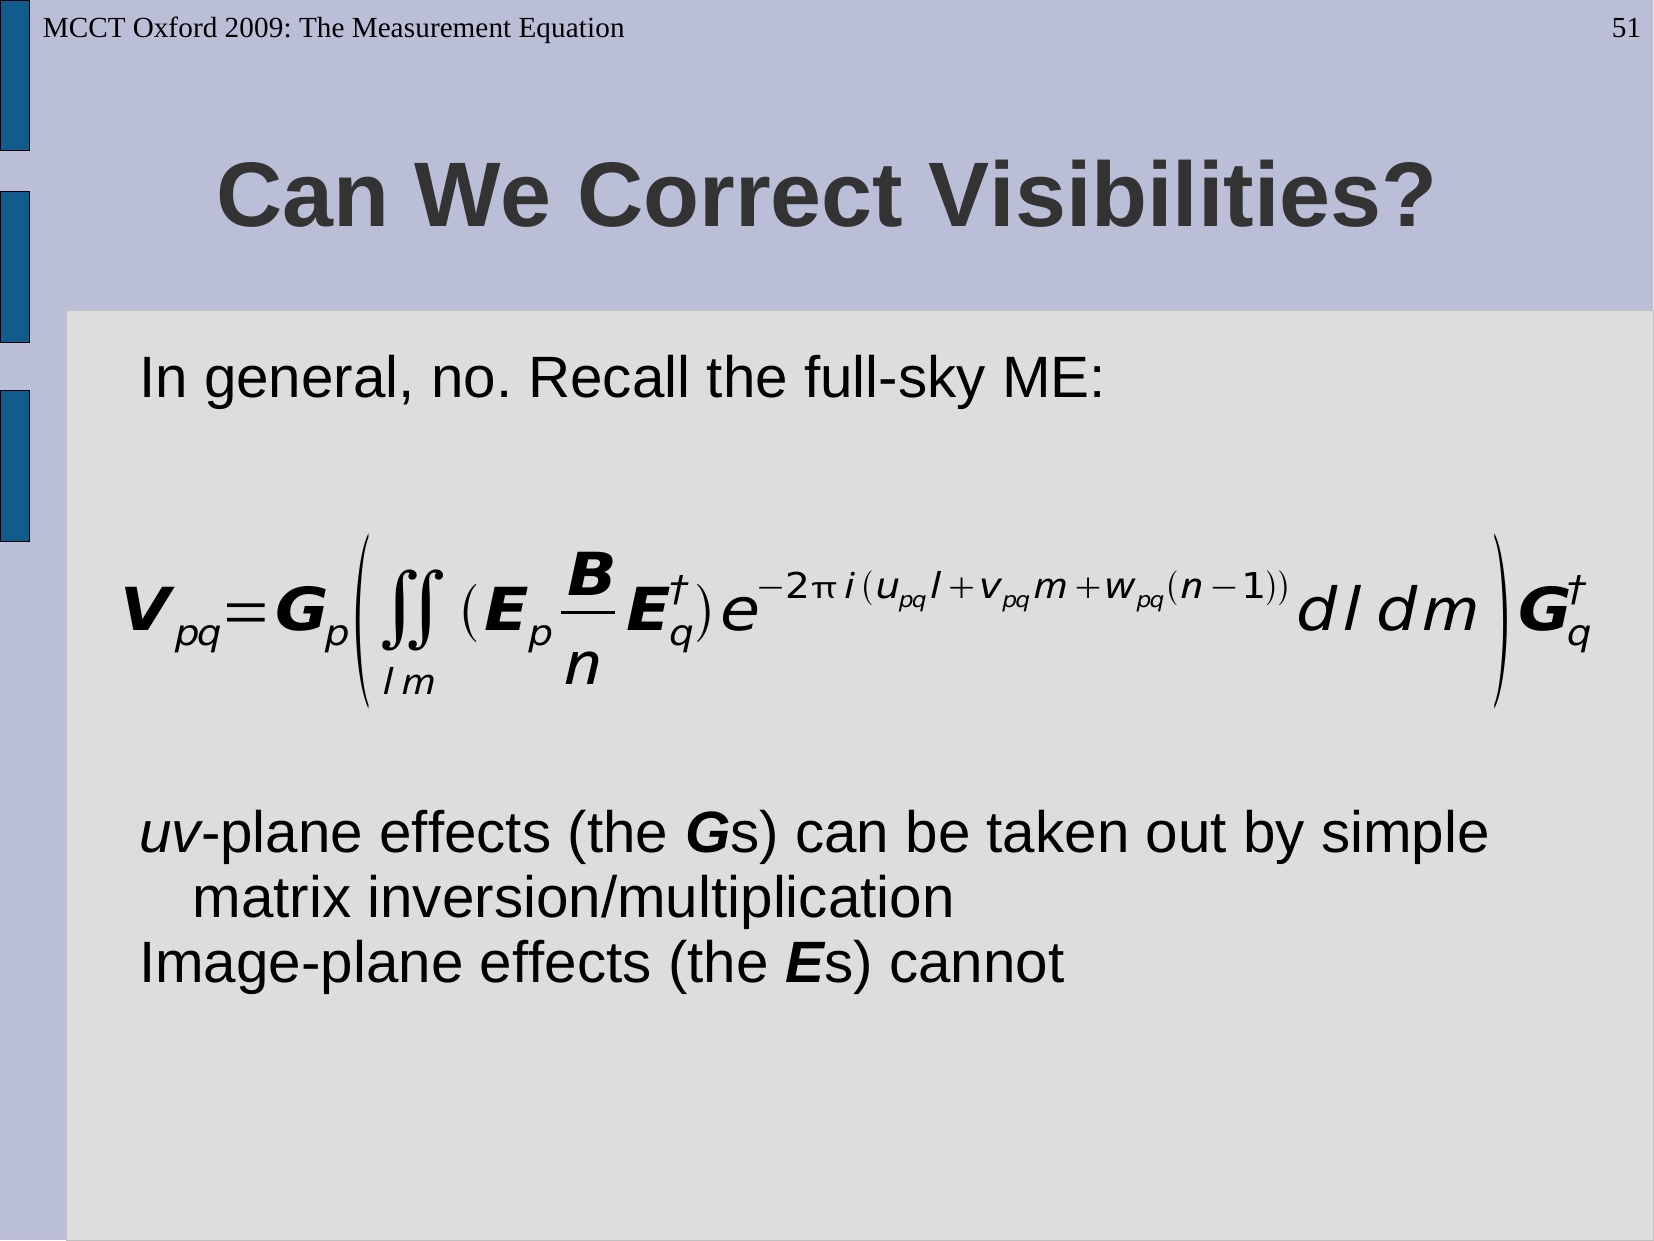

MCCT Oxford 2009: The Measurement Equation
51
# Can We Correct Visibilities?
In general, no. Recall the full-sky ME:
uv-plane effects (the Gs) can be taken out by simple matrix inversion/multiplication
Image-plane effects (the Es) cannot